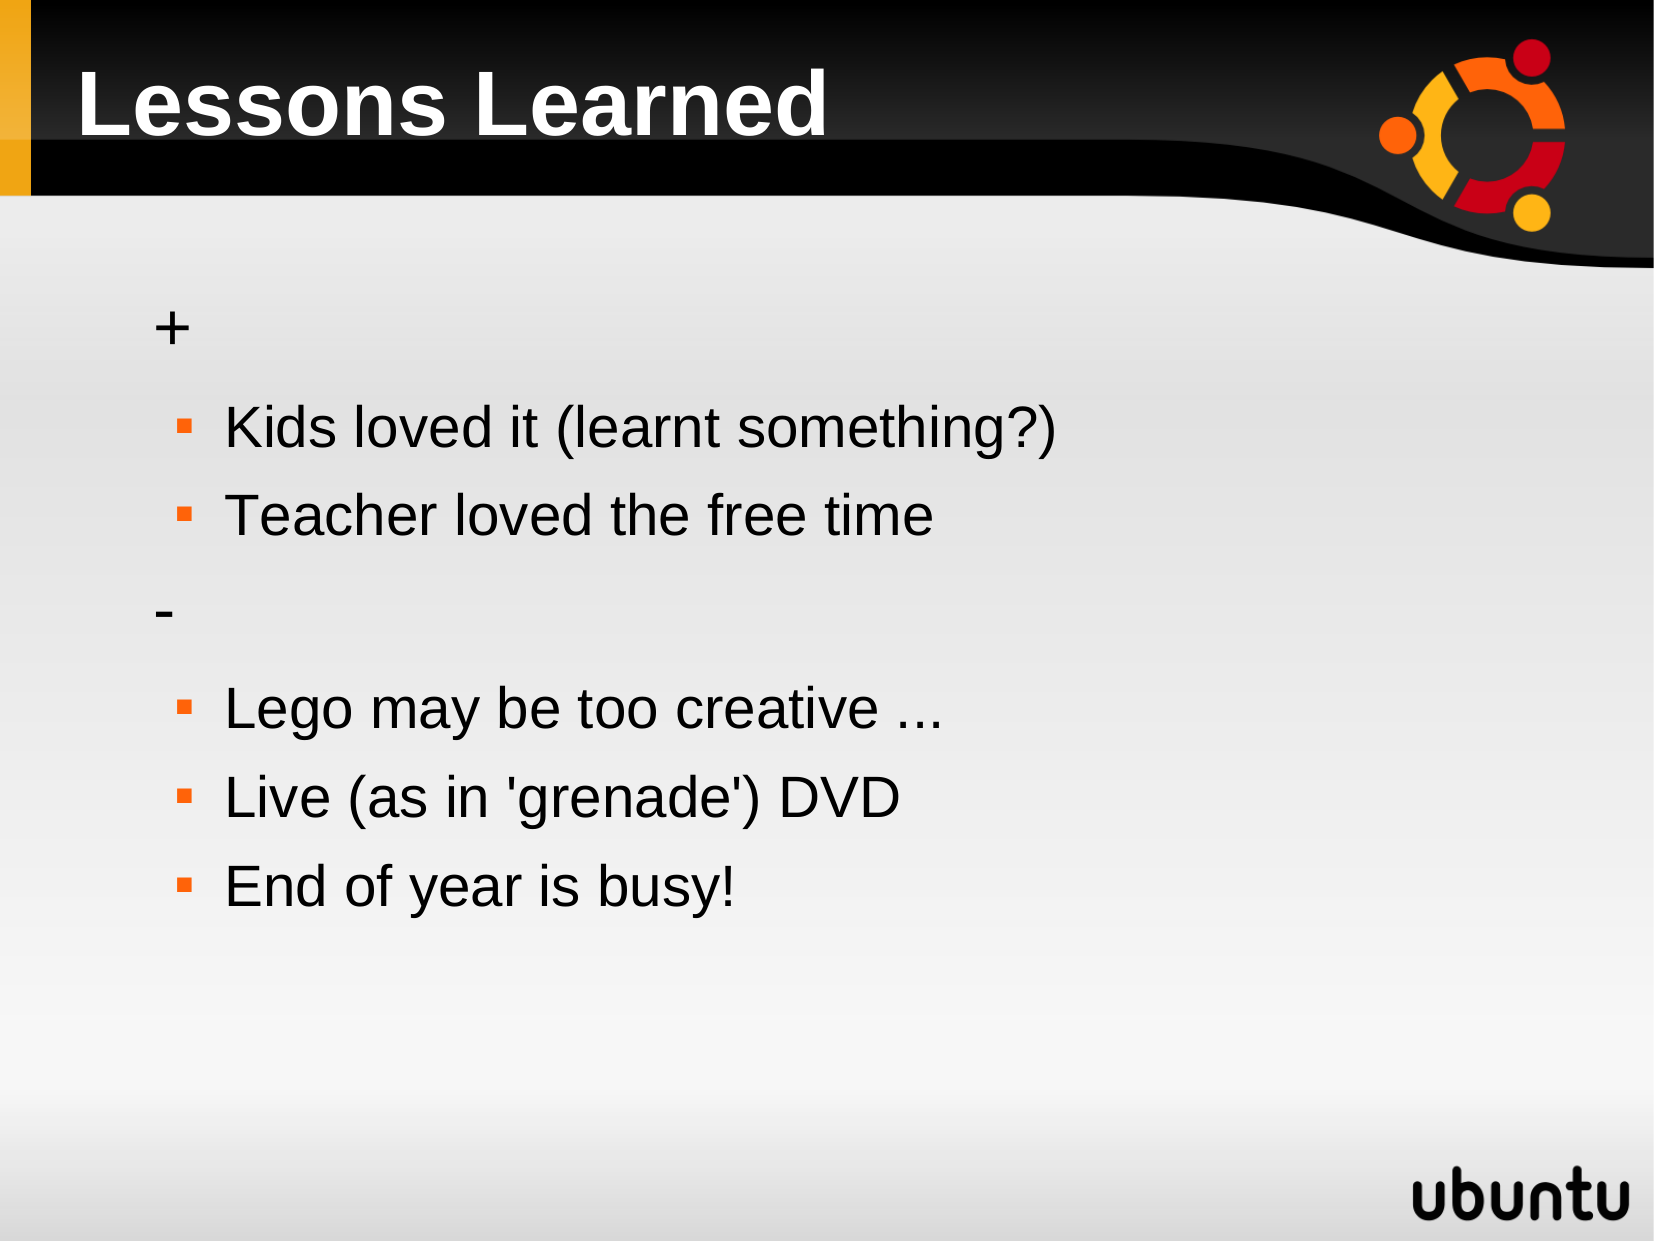

# Lessons Learned
+
Kids loved it (learnt something?)
Teacher loved the free time
-
Lego may be too creative ...
Live (as in 'grenade') DVD
End of year is busy!